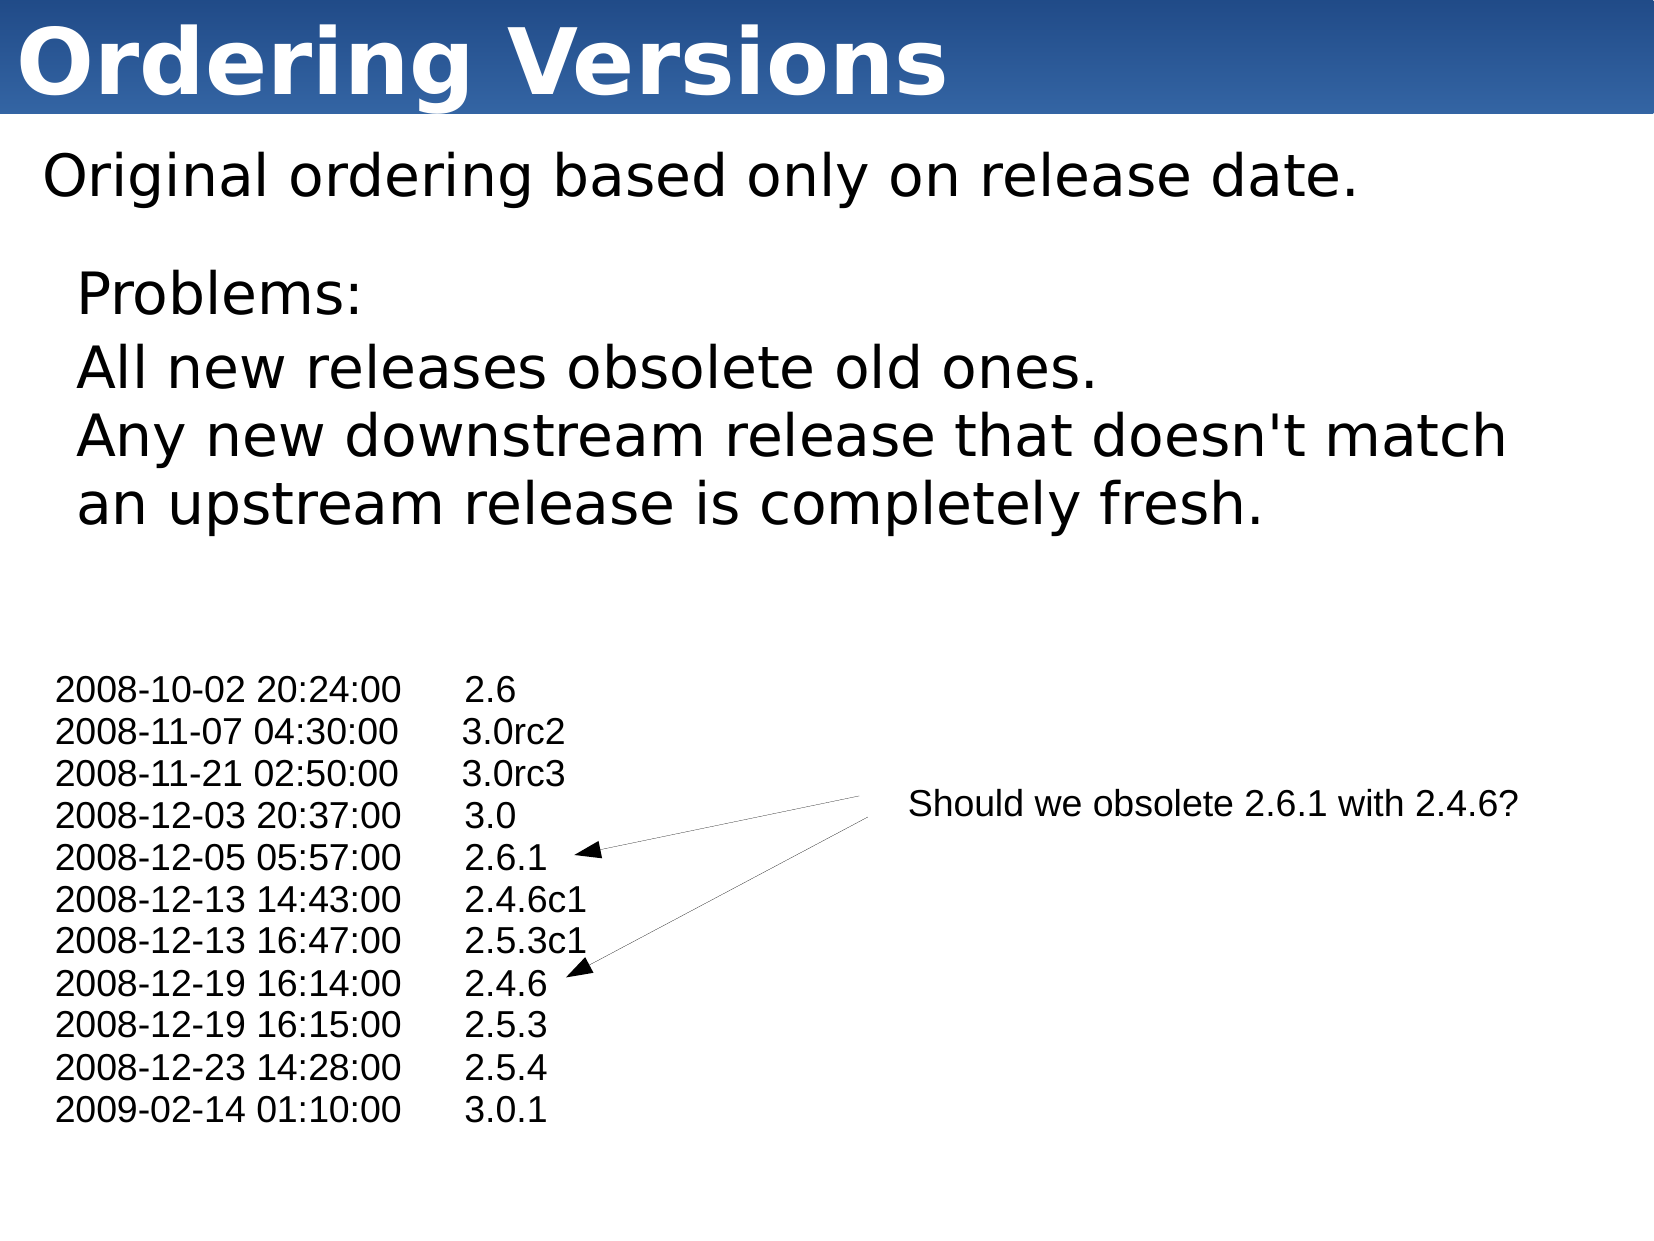

Ordering Versions
Original ordering based only on release date.
Problems:
All new releases obsolete old ones.
Any new downstream release that doesn't match an upstream release is completely fresh.
2008-10-02 20:24:00 2.6
2008-11-07 04:30:00 3.0rc2
2008-11-21 02:50:00 3.0rc3
2008-12-03 20:37:00 3.0
2008-12-05 05:57:00 2.6.1
2008-12-13 14:43:00 2.4.6c1
2008-12-13 16:47:00 2.5.3c1
2008-12-19 16:14:00 2.4.6
2008-12-19 16:15:00 2.5.3
2008-12-23 14:28:00 2.5.4
2009-02-14 01:10:00 3.0.1
Should we obsolete 2.6.1 with 2.4.6?